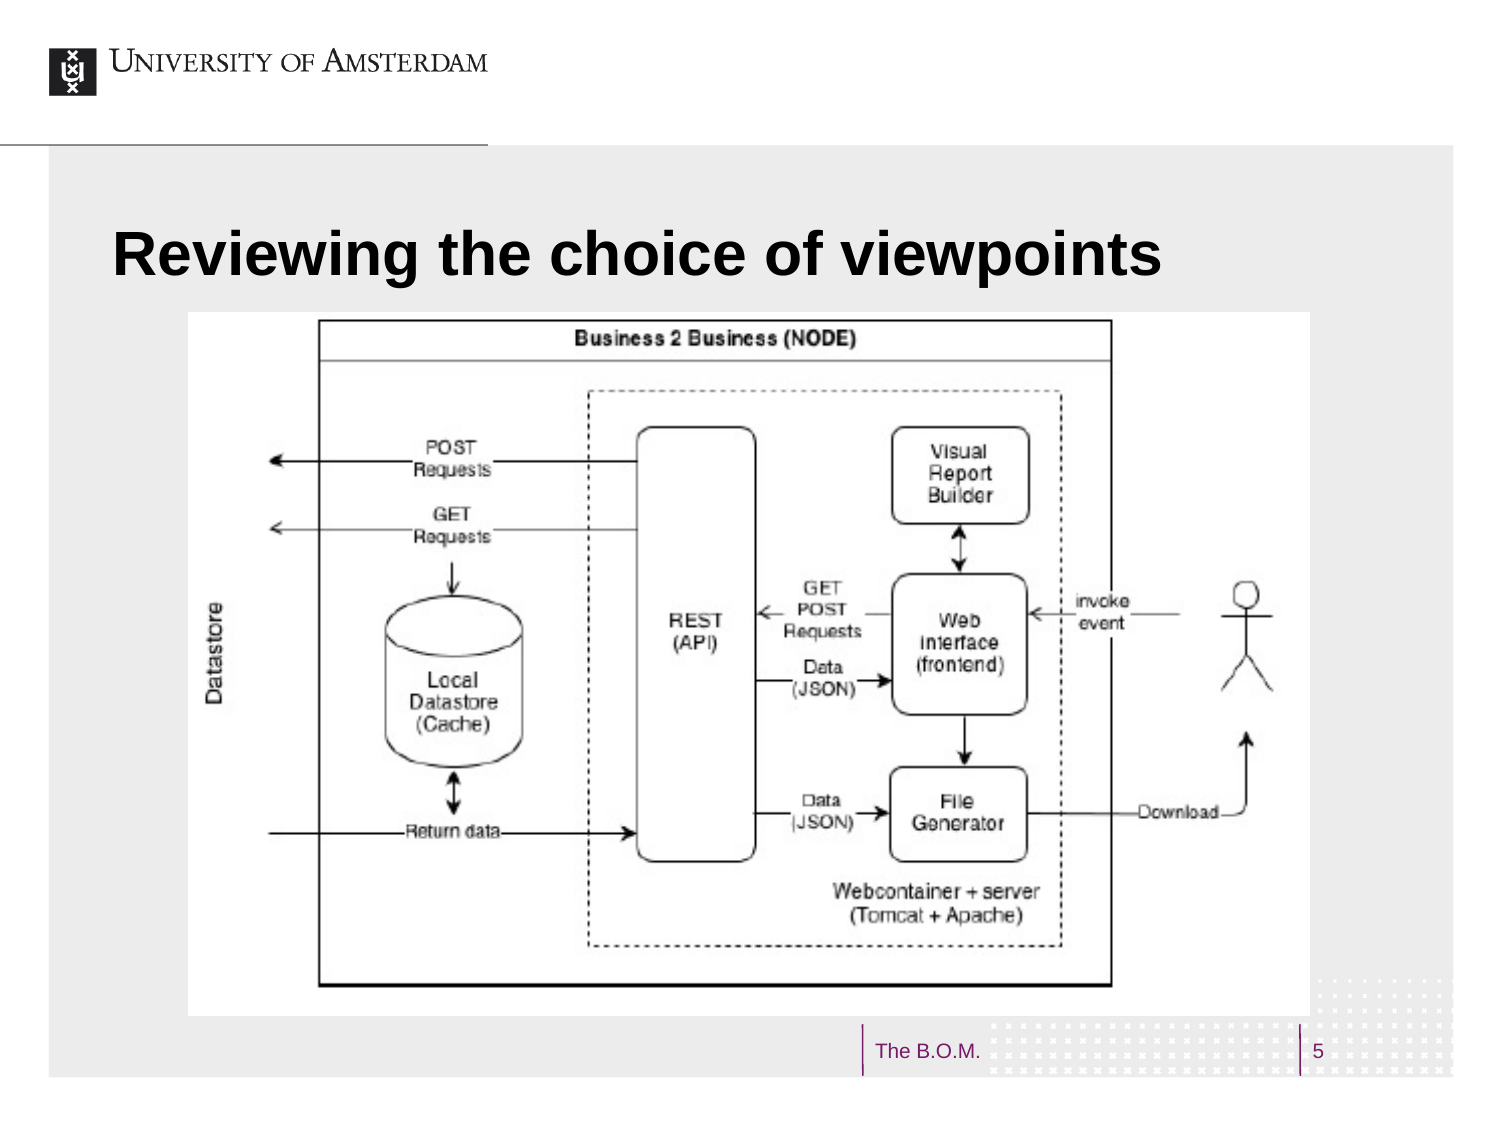

Reviewing the choice of viewpoints
The B.O.M.